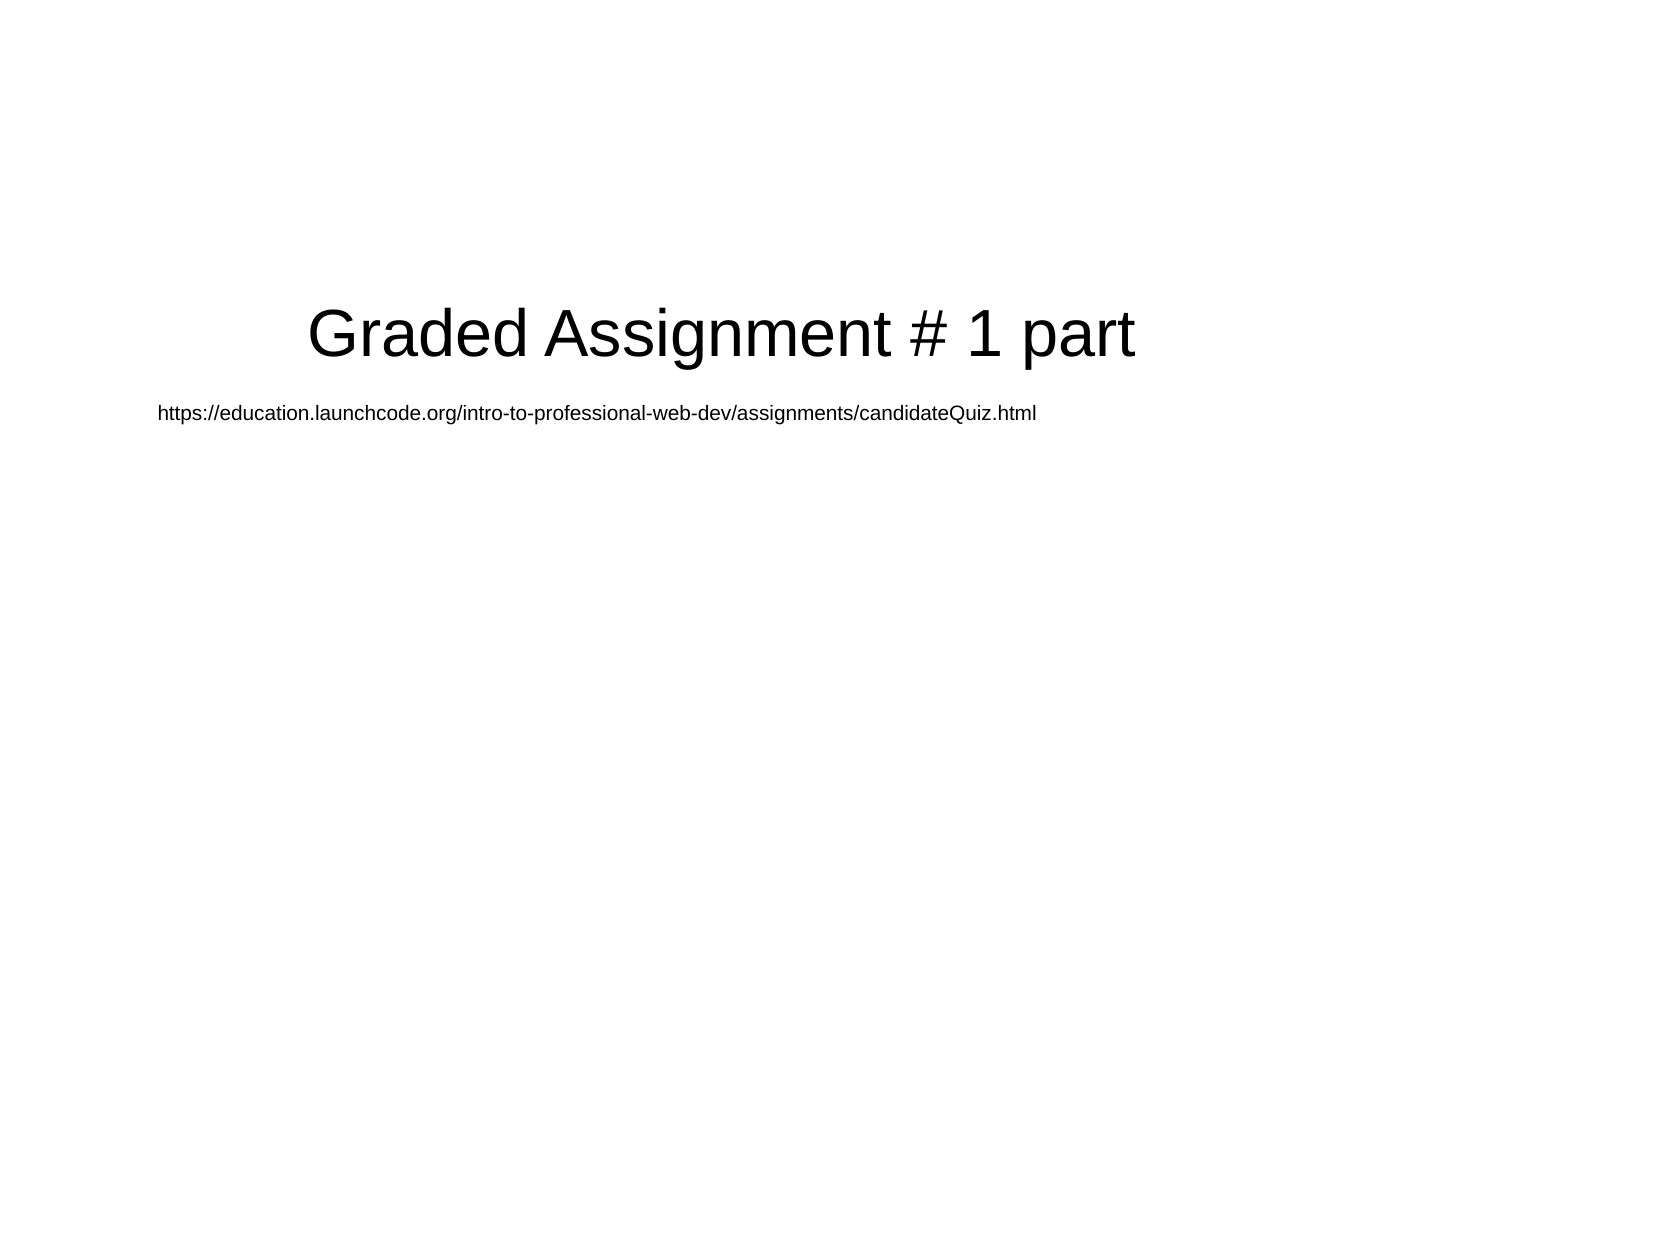

# Graded Assignment # 1 part
	https://education.launchcode.org/intro-to-professional-web-dev/assignments/candidateQuiz.html